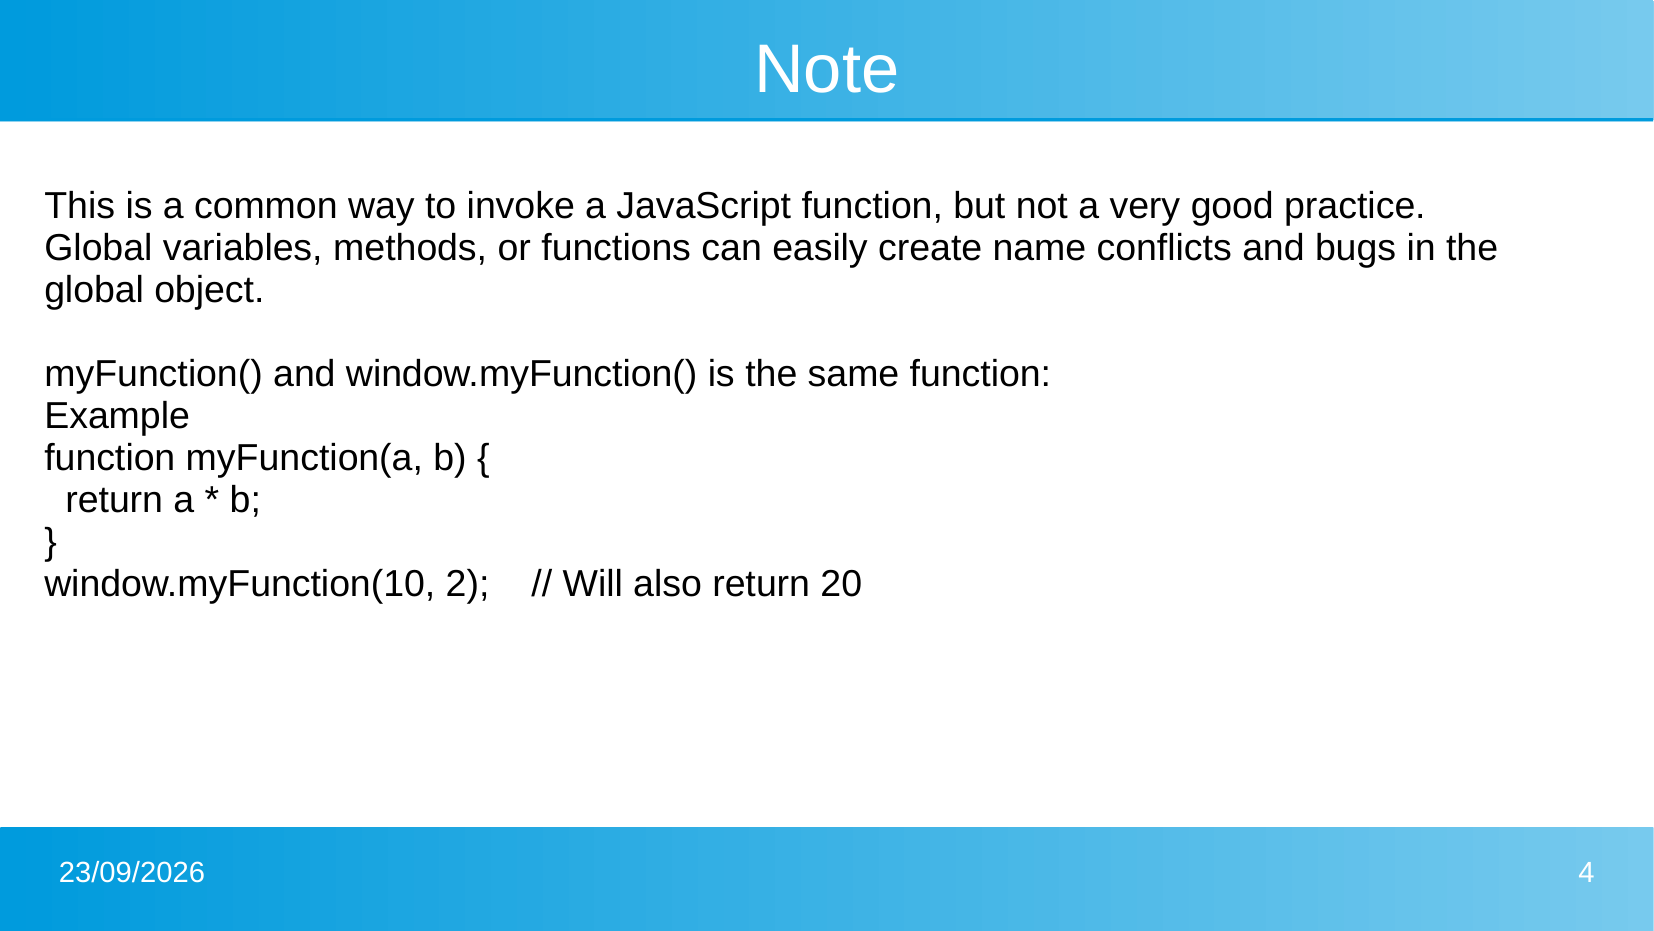

# Note
This is a common way to invoke a JavaScript function, but not a very good practice.
Global variables, methods, or functions can easily create name conflicts and bugs in the global object.
myFunction() and window.myFunction() is the same function:
Example
function myFunction(a, b) {
 return a * b;
}
window.myFunction(10, 2); // Will also return 20
4